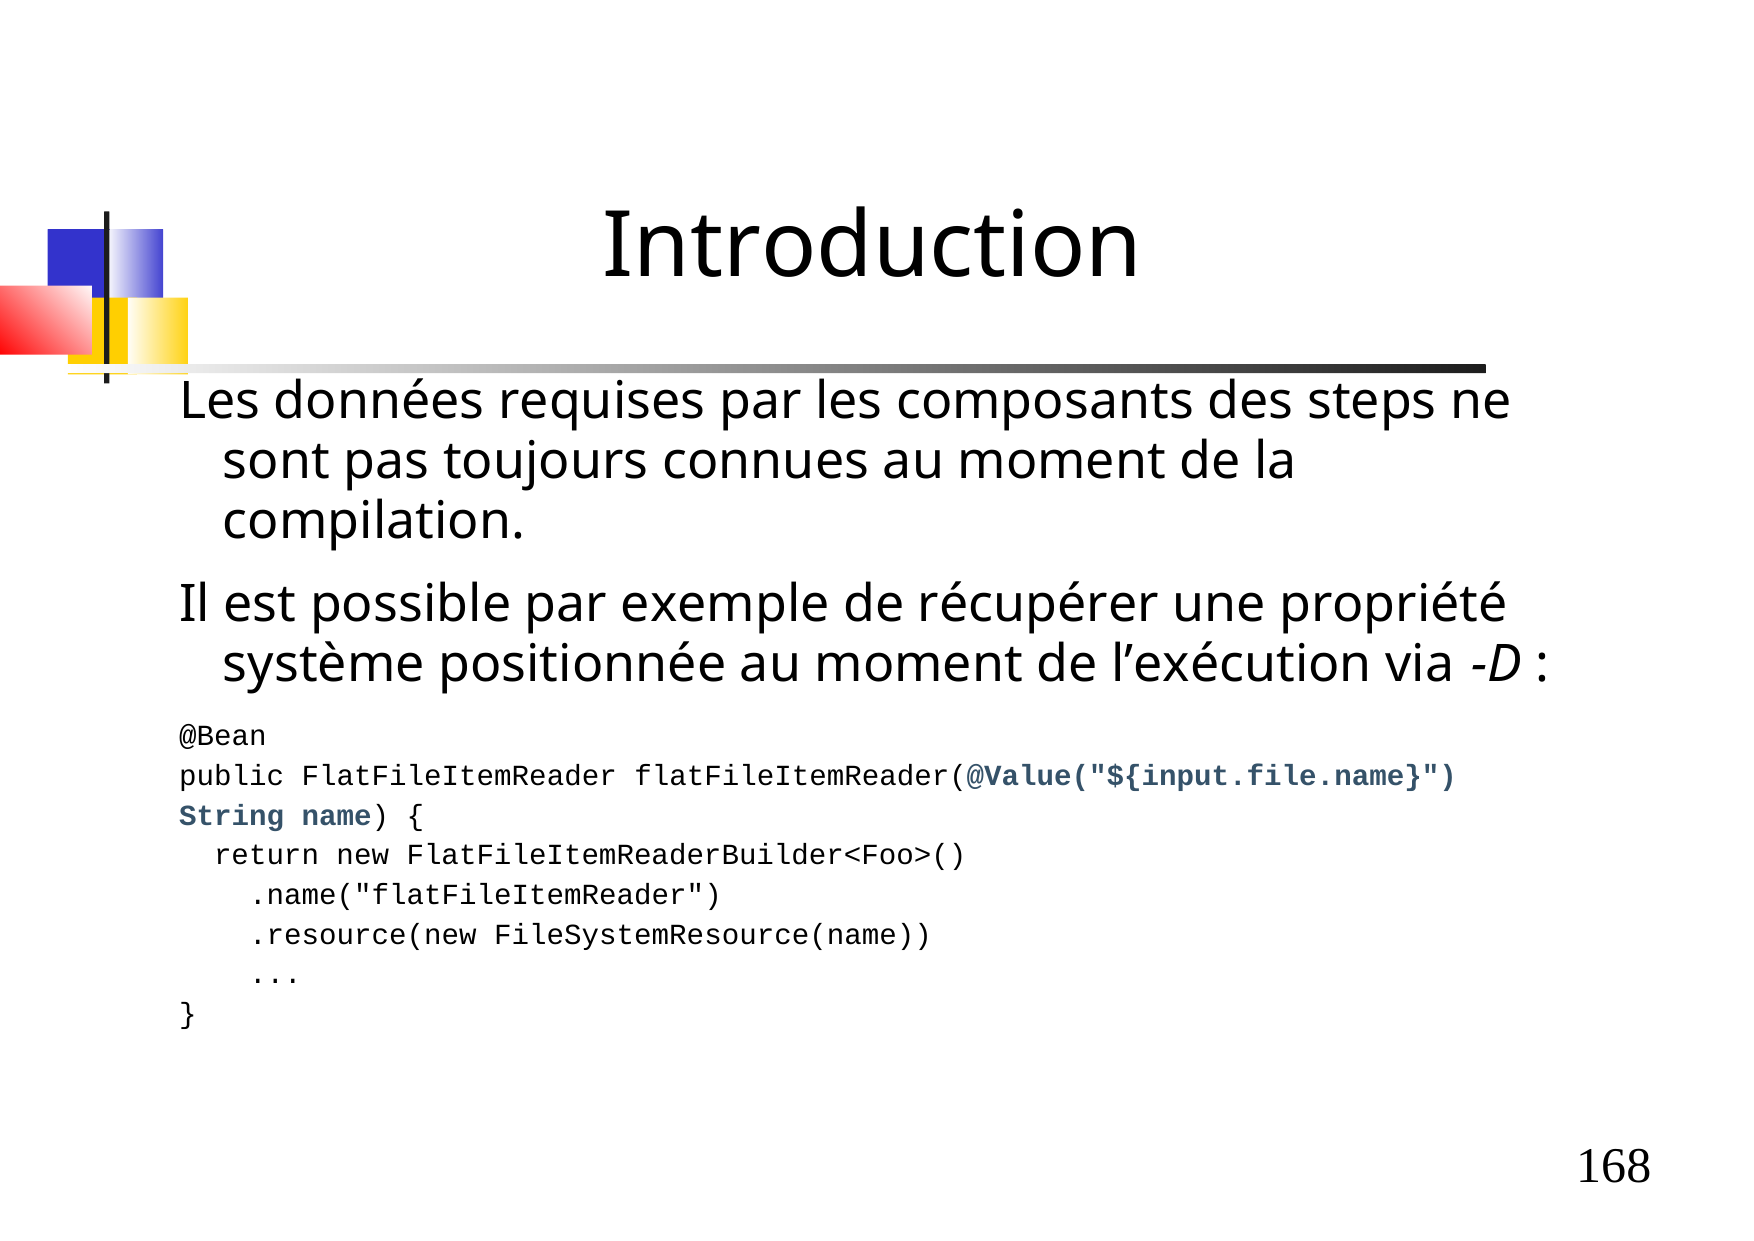

# Introduction
Les données requises par les composants des steps ne sont pas toujours connues au moment de la compilation.
Il est possible par exemple de récupérer une propriété système positionnée au moment de l’exécution via -D :
@Bean
public FlatFileItemReader flatFileItemReader(@Value("${input.file.name}")
String name) {
 return new FlatFileItemReaderBuilder<Foo>()
 .name("flatFileItemReader")
 .resource(new FileSystemResource(name))
 ...
}